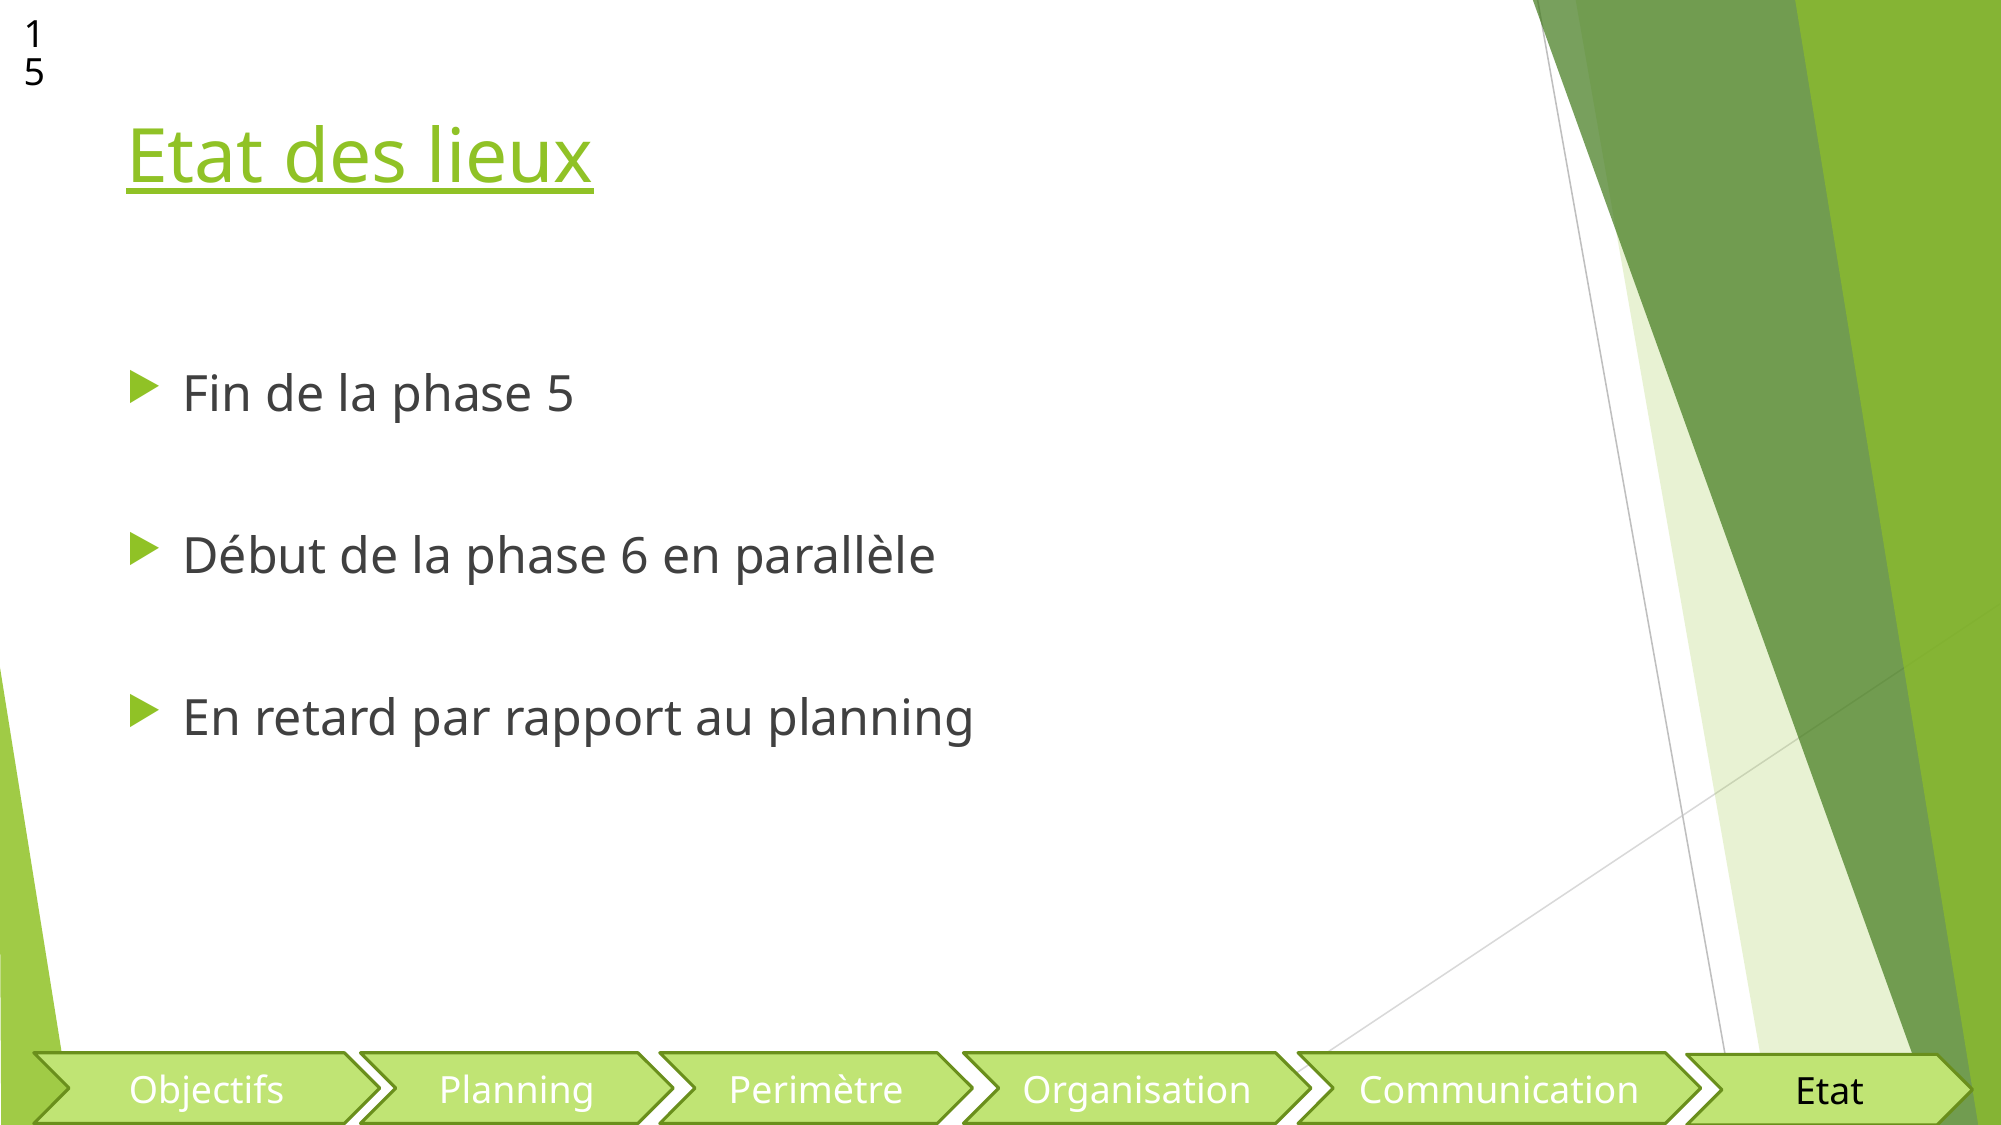

# Etat des lieux
Fin de la phase 5
Début de la phase 6 en parallèle
En retard par rapport au planning
Objectifs
Planning
Perimètre
Organisation
Communication
Etat